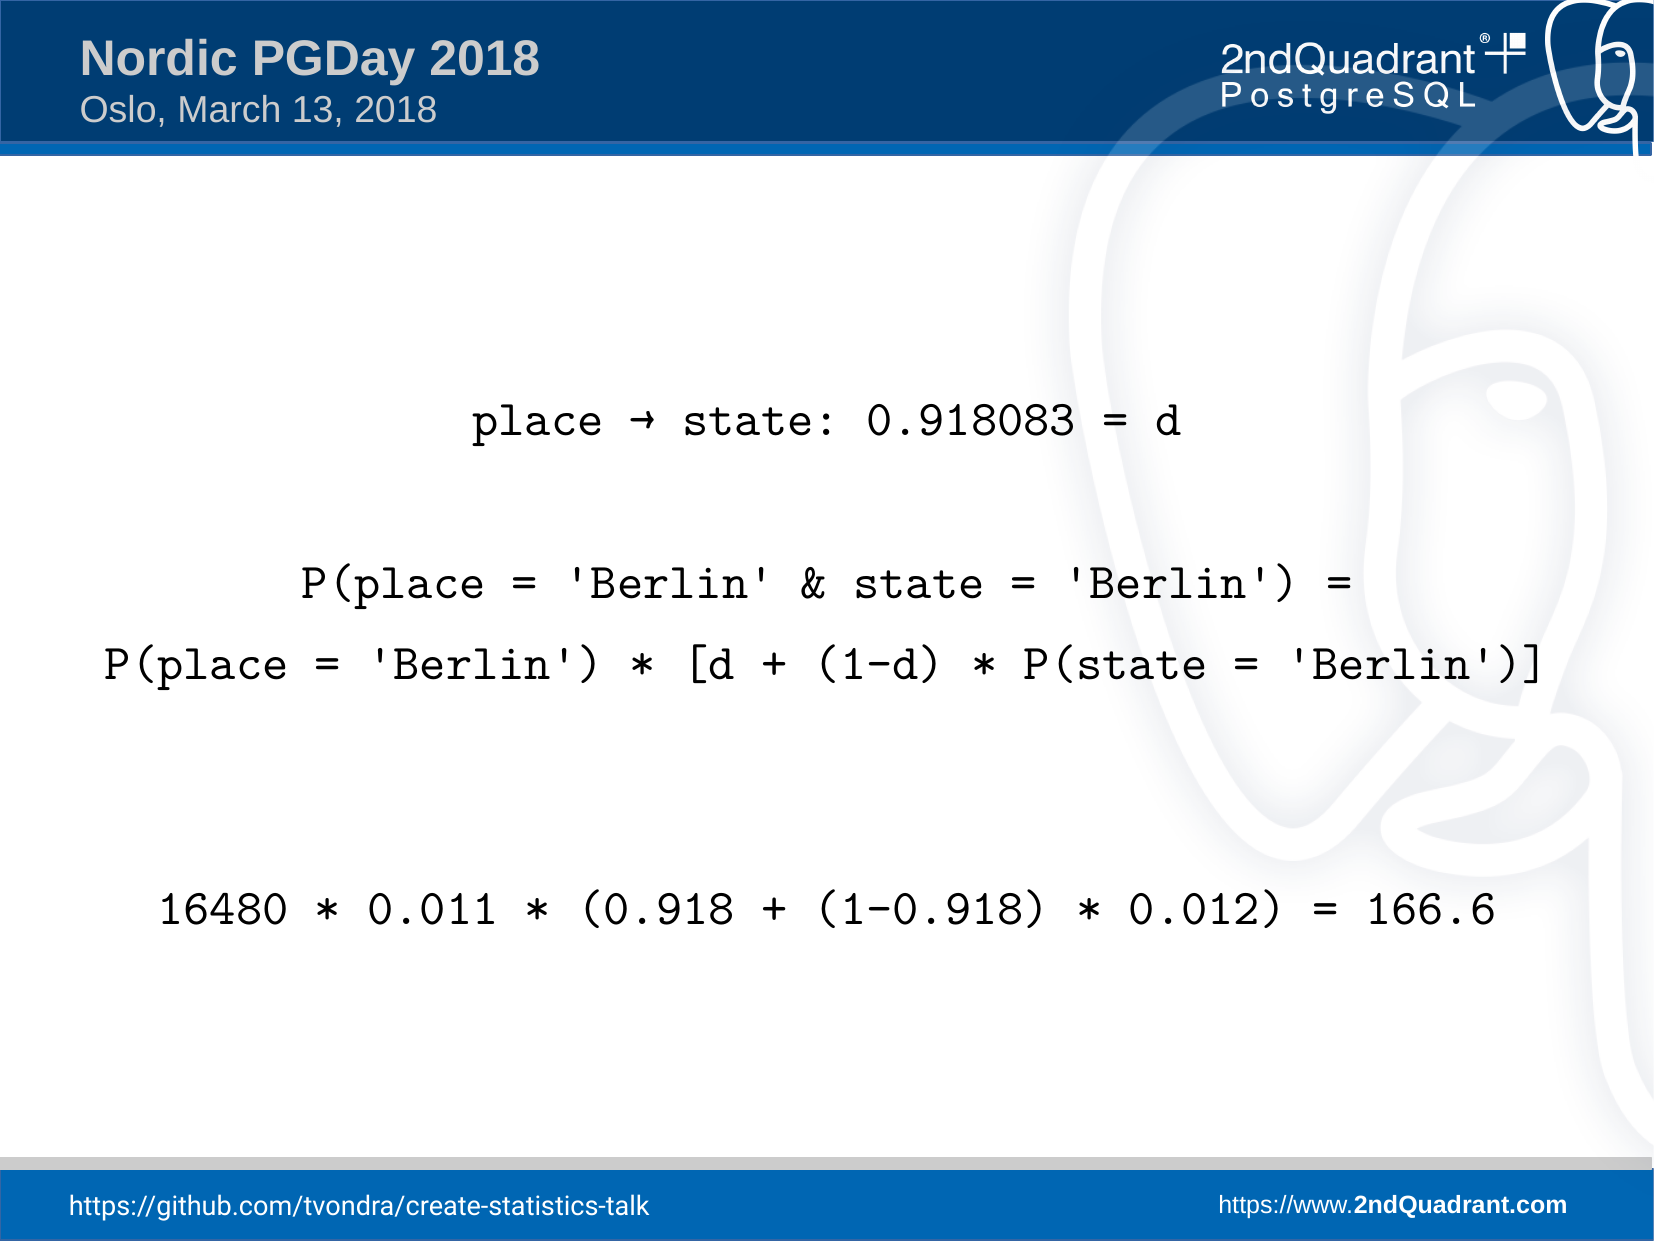

# place → state: 0.918083 = d
P(place = 'Berlin' & state = 'Berlin') =
P(place = 'Berlin') * [d + (1-d) * P(state = 'Berlin')]
16480 * 0.011 * (0.918 + (1-0.918) * 0.012) = 166.6